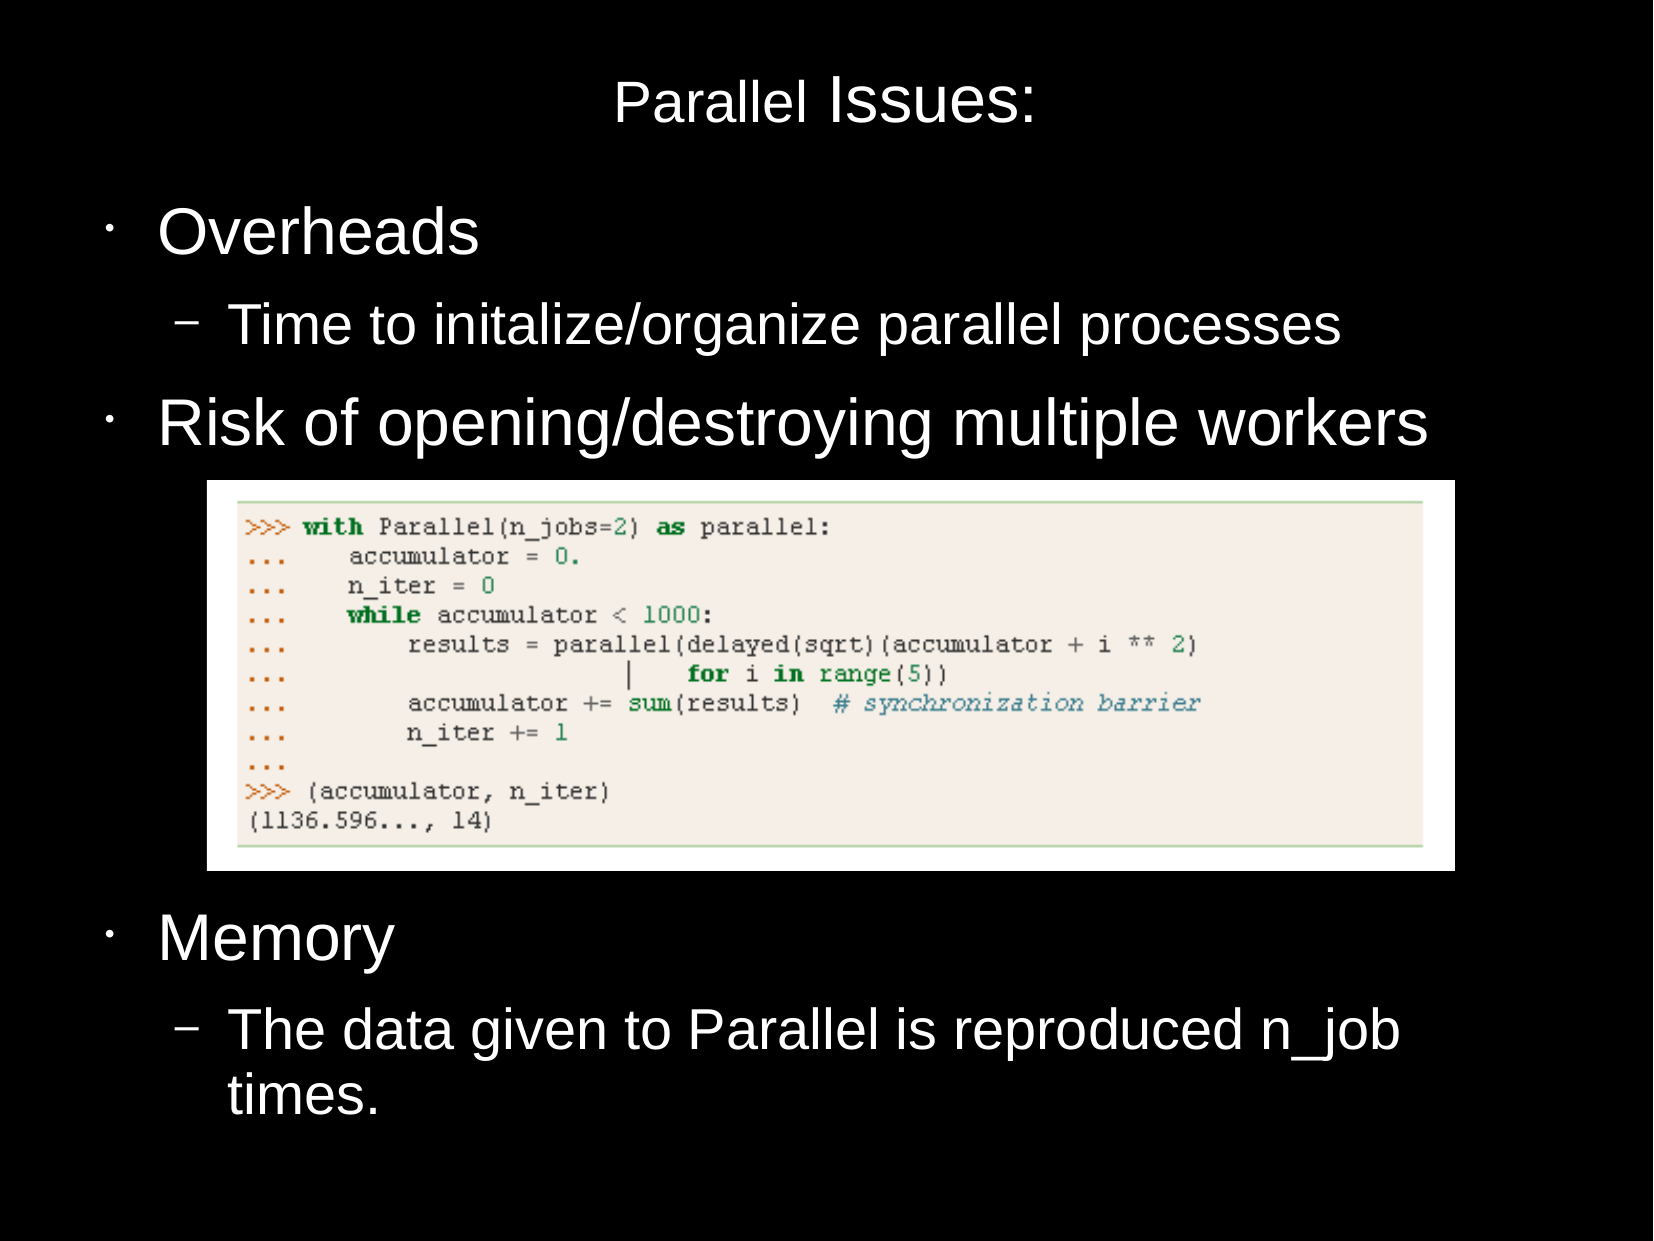

# Parallel Issues:
Overheads
Time to initalize/organize parallel processes
Risk of opening/destroying multiple workers
Memory
The data given to Parallel is reproduced n_job times.